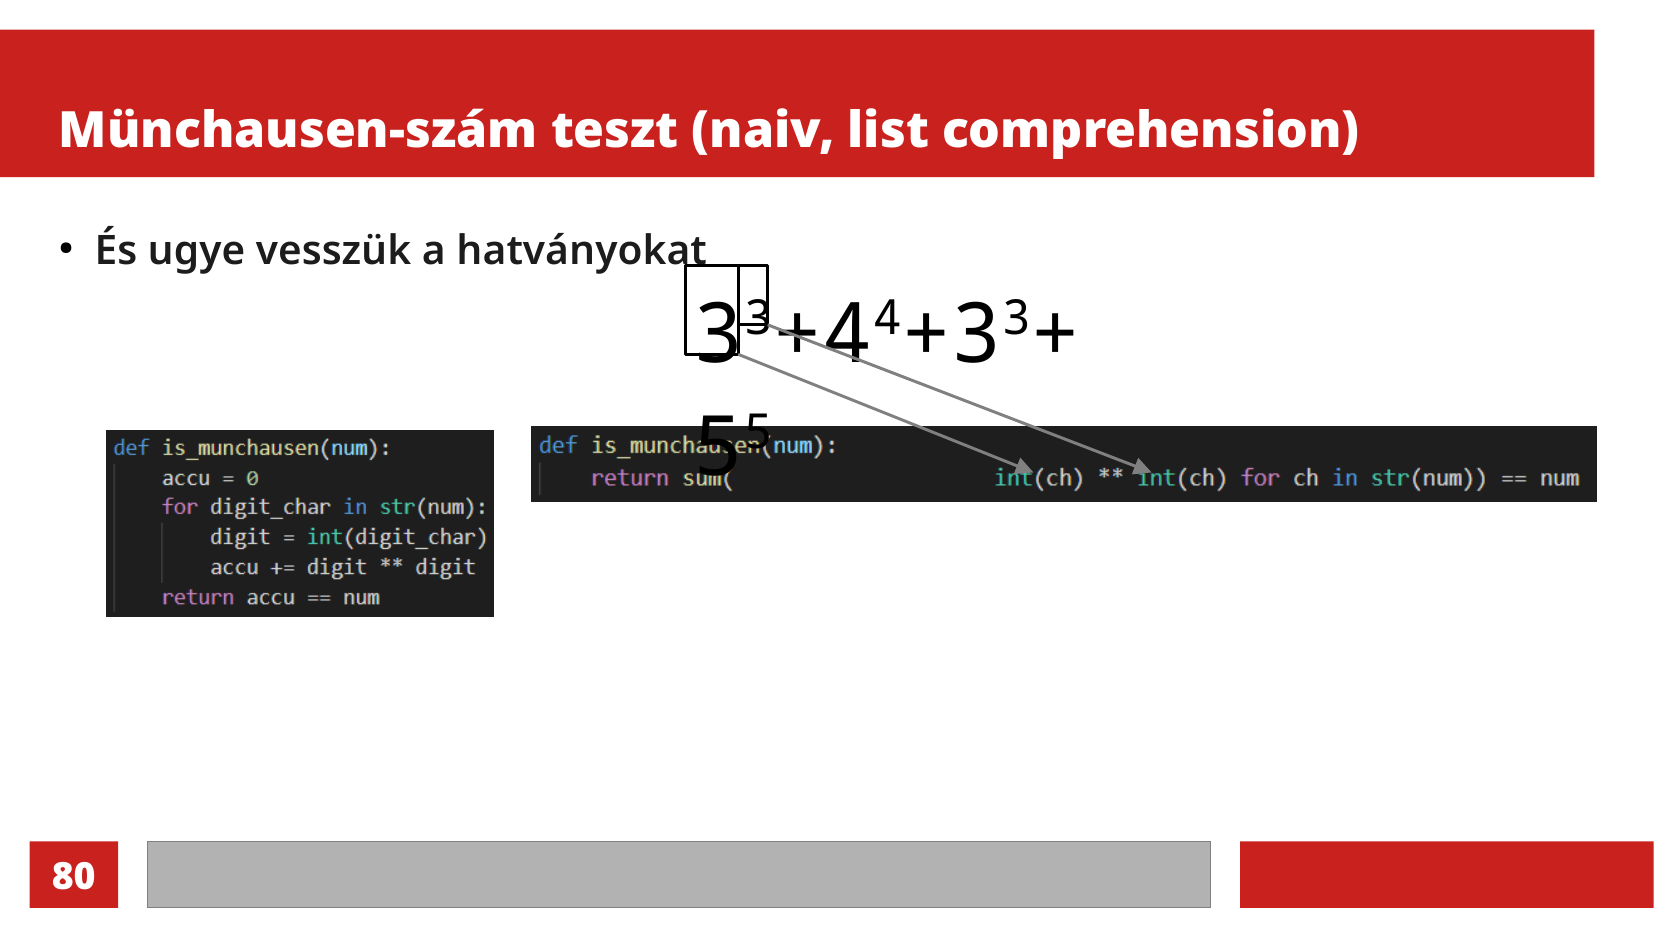

# Münchausen-szám teszt (naiv, list comprehension)
És ugye vesszük a hatványokat
33+44+33+55
80